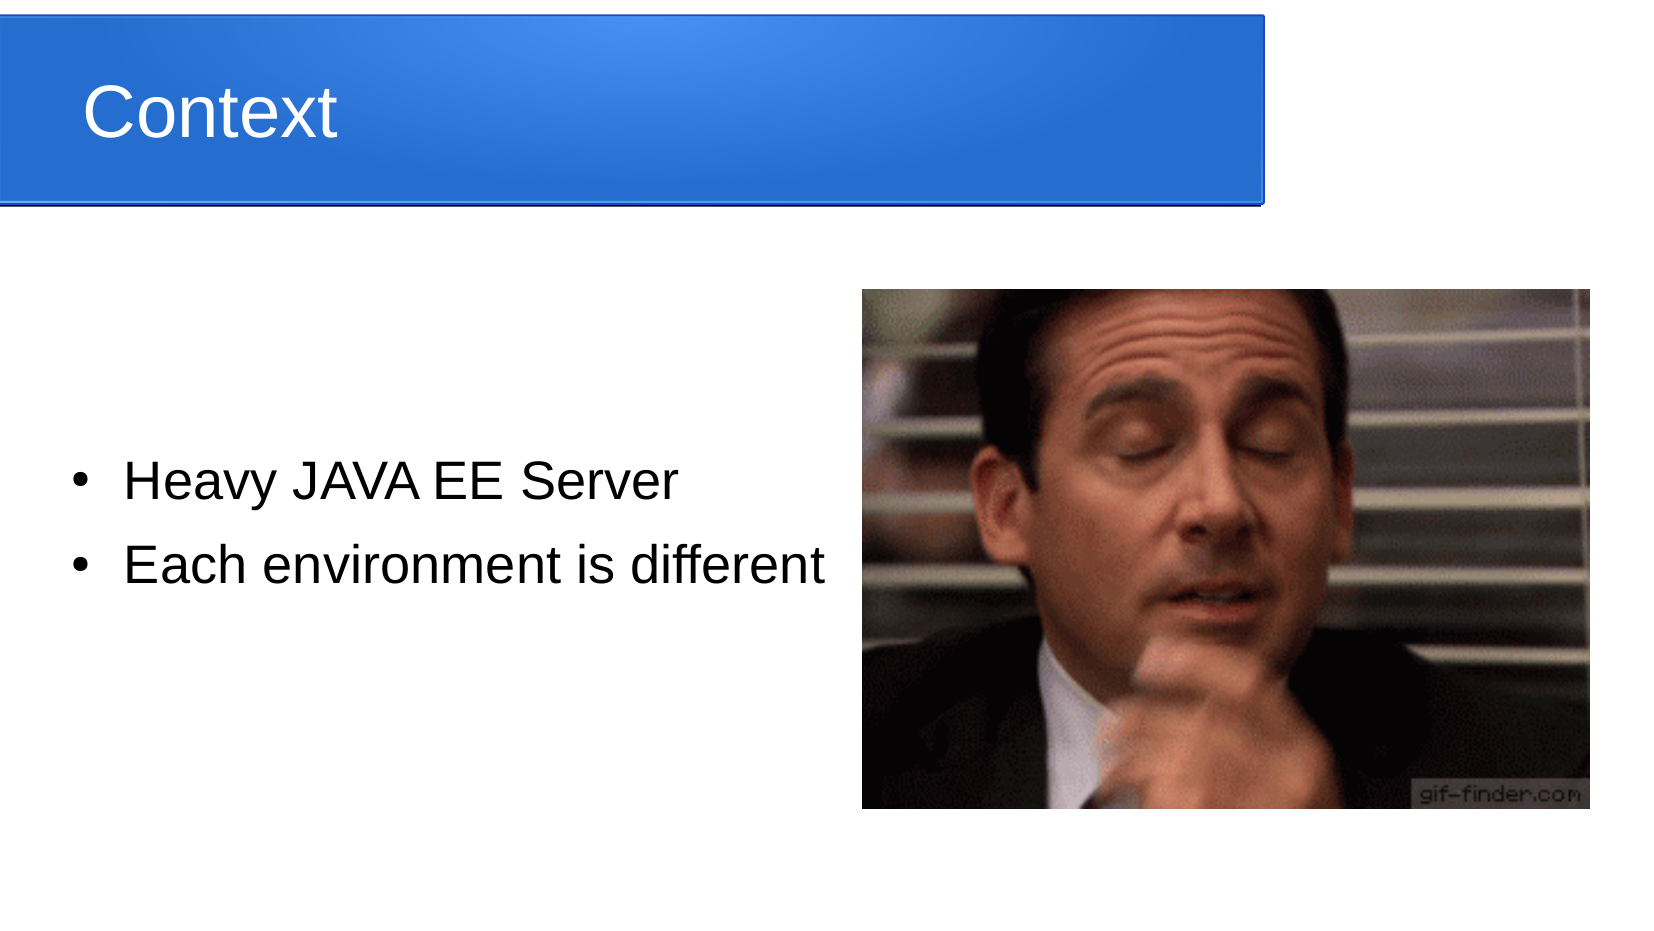

# Context
Heavy JAVA EE Server
Each environment is different